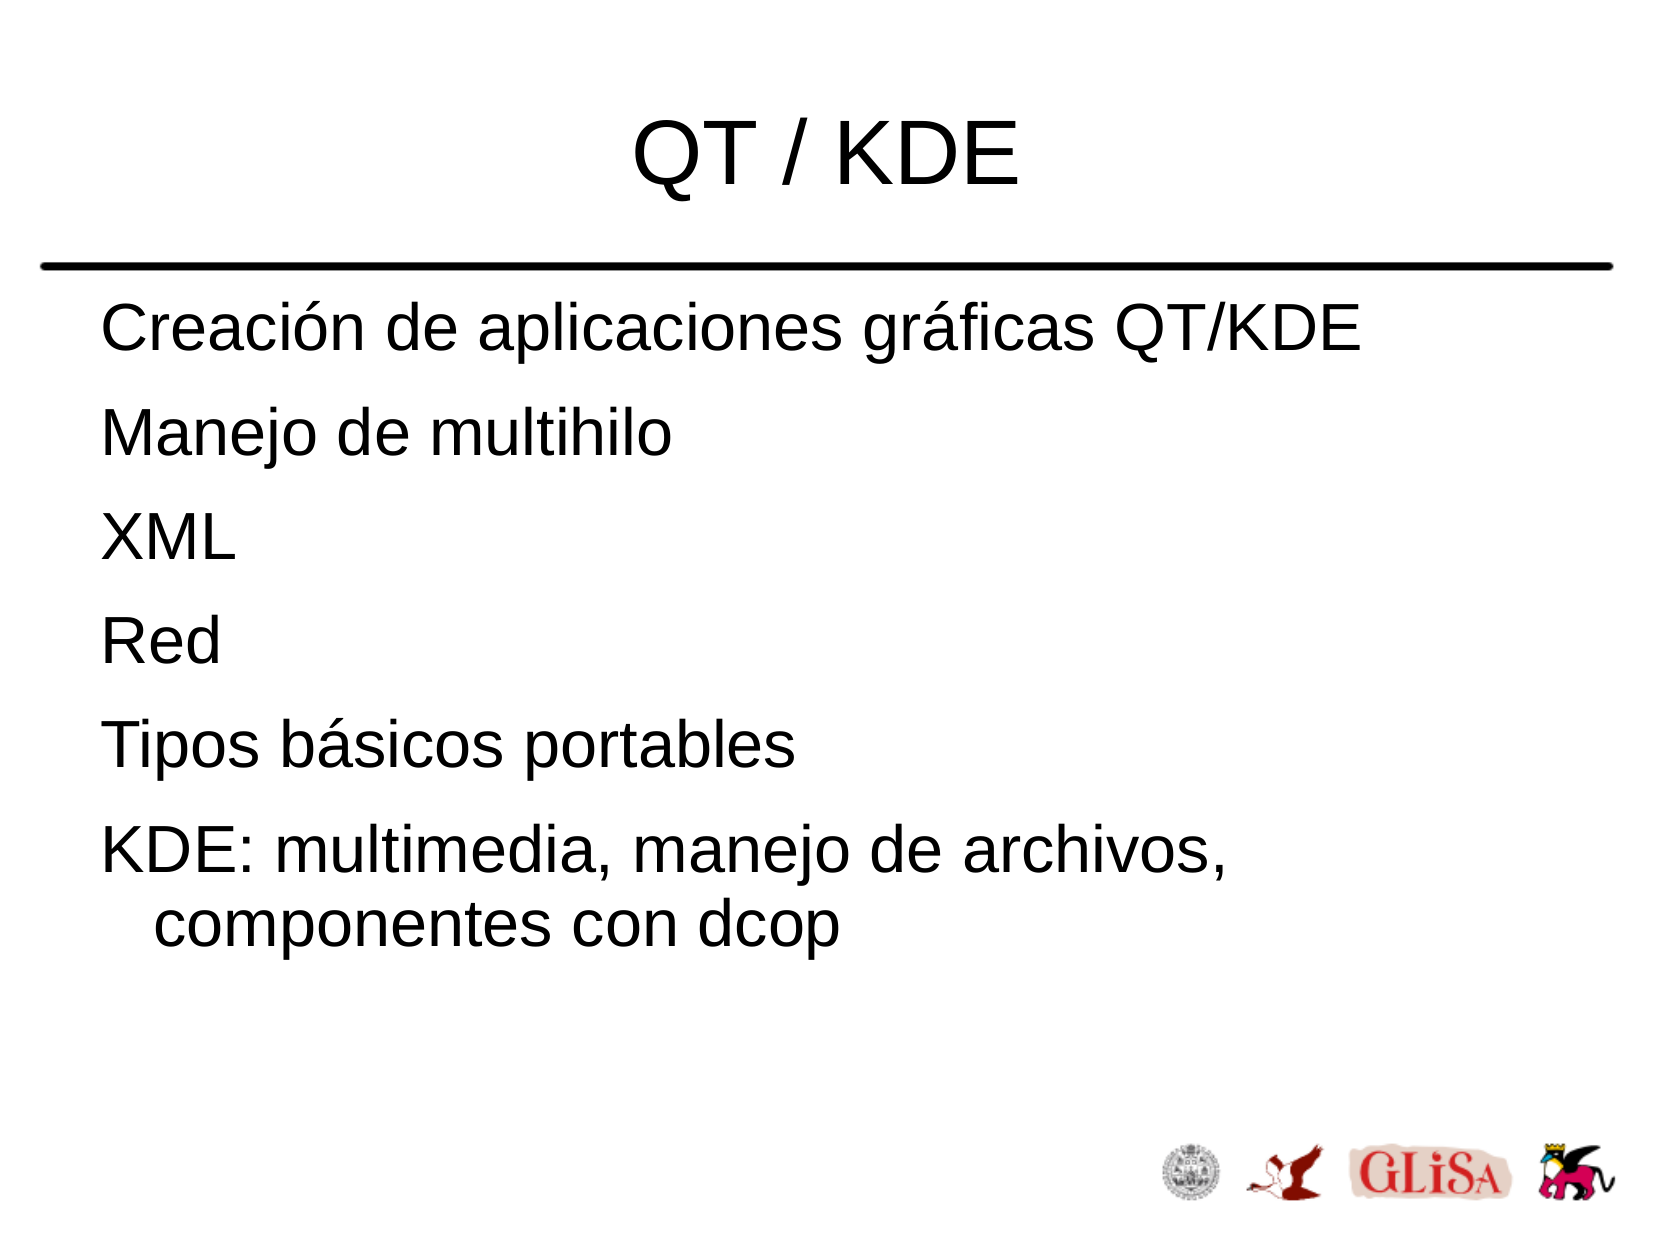

# QT / KDE
Creación de aplicaciones gráficas QT/KDE
Manejo de multihilo
XML
Red
Tipos básicos portables
KDE: multimedia, manejo de archivos, componentes con dcop